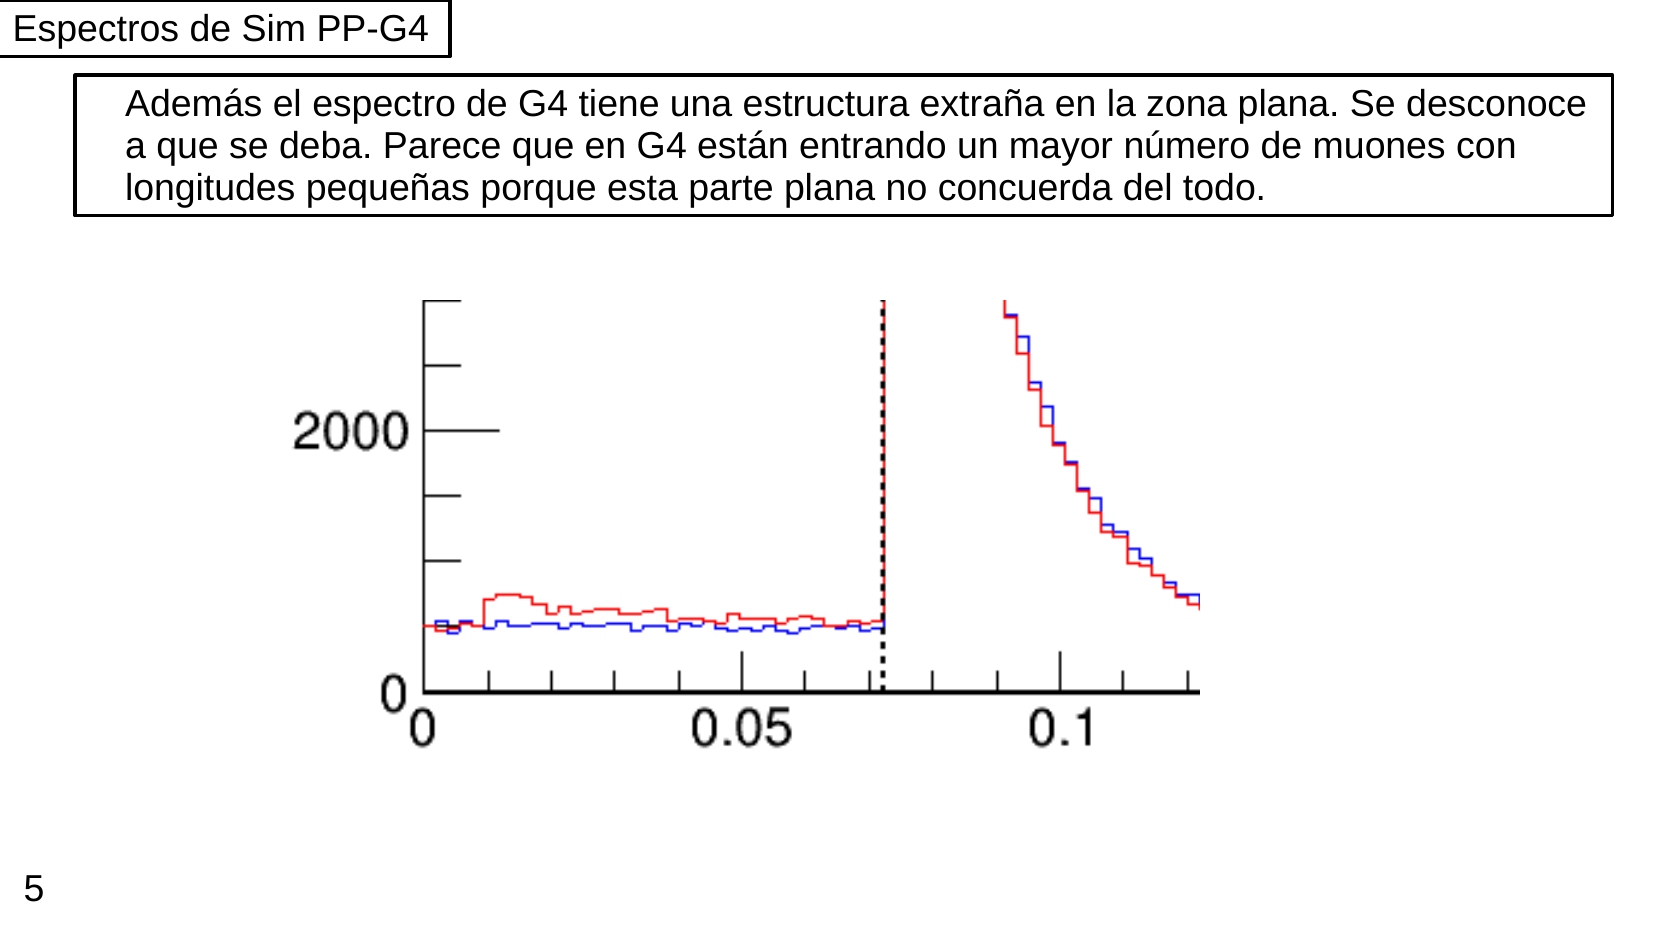

Espectros de Sim PP-G4
Además el espectro de G4 tiene una estructura extraña en la zona plana. Se desconoce a que se deba. Parece que en G4 están entrando un mayor número de muones con longitudes pequeñas porque esta parte plana no concuerda del todo.